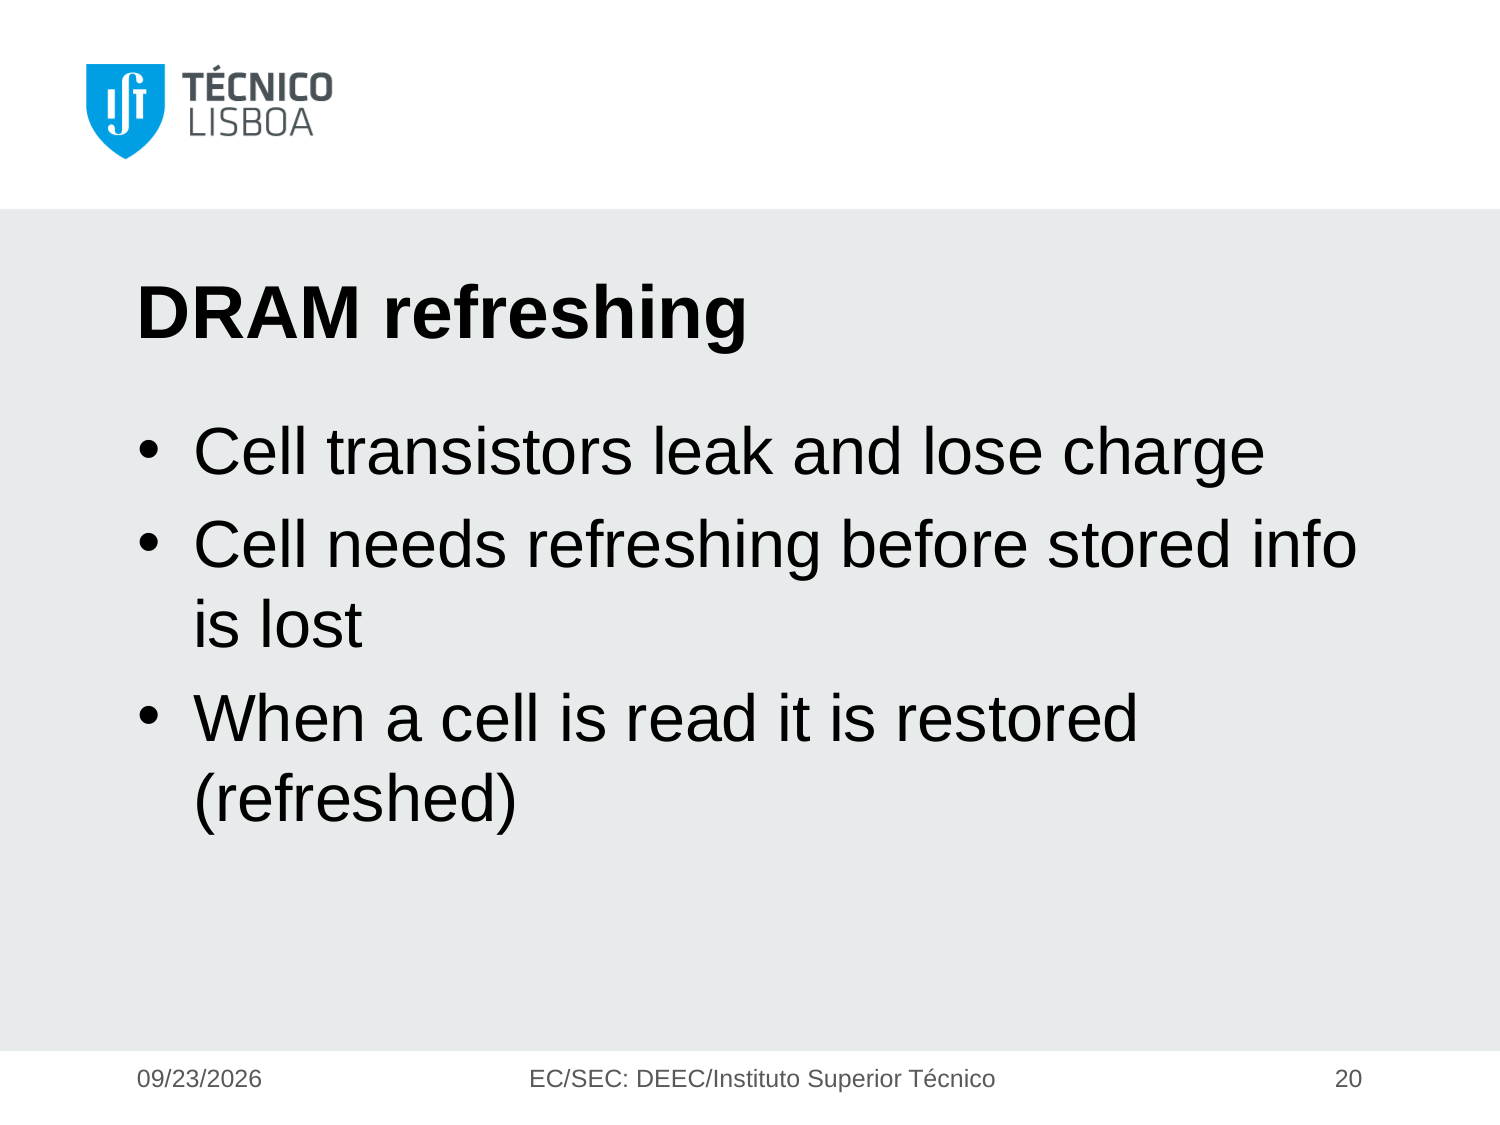

# DRAM refreshing
Cell transistors leak and lose charge
Cell needs refreshing before stored info is lost
When a cell is read it is restored (refreshed)
EC/SEC: DEEC/Instituto Superior Técnico